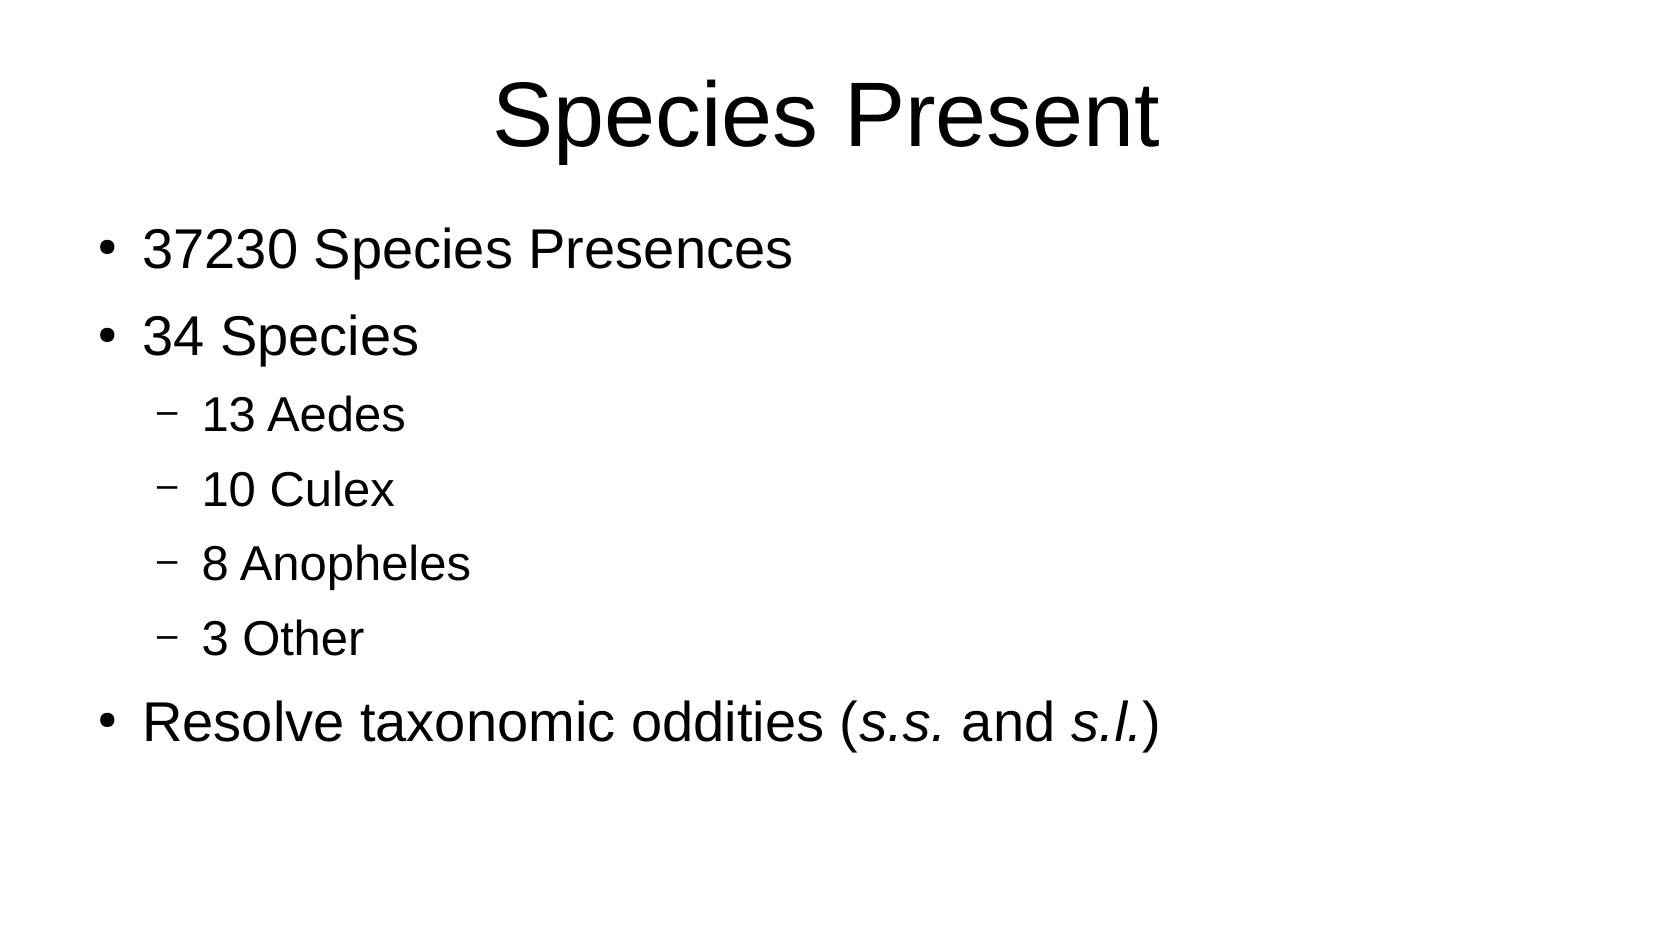

# Species Present
37230 Species Presences
34 Species
13 Aedes
10 Culex
8 Anopheles
3 Other
Resolve taxonomic oddities (s.s. and s.l.)